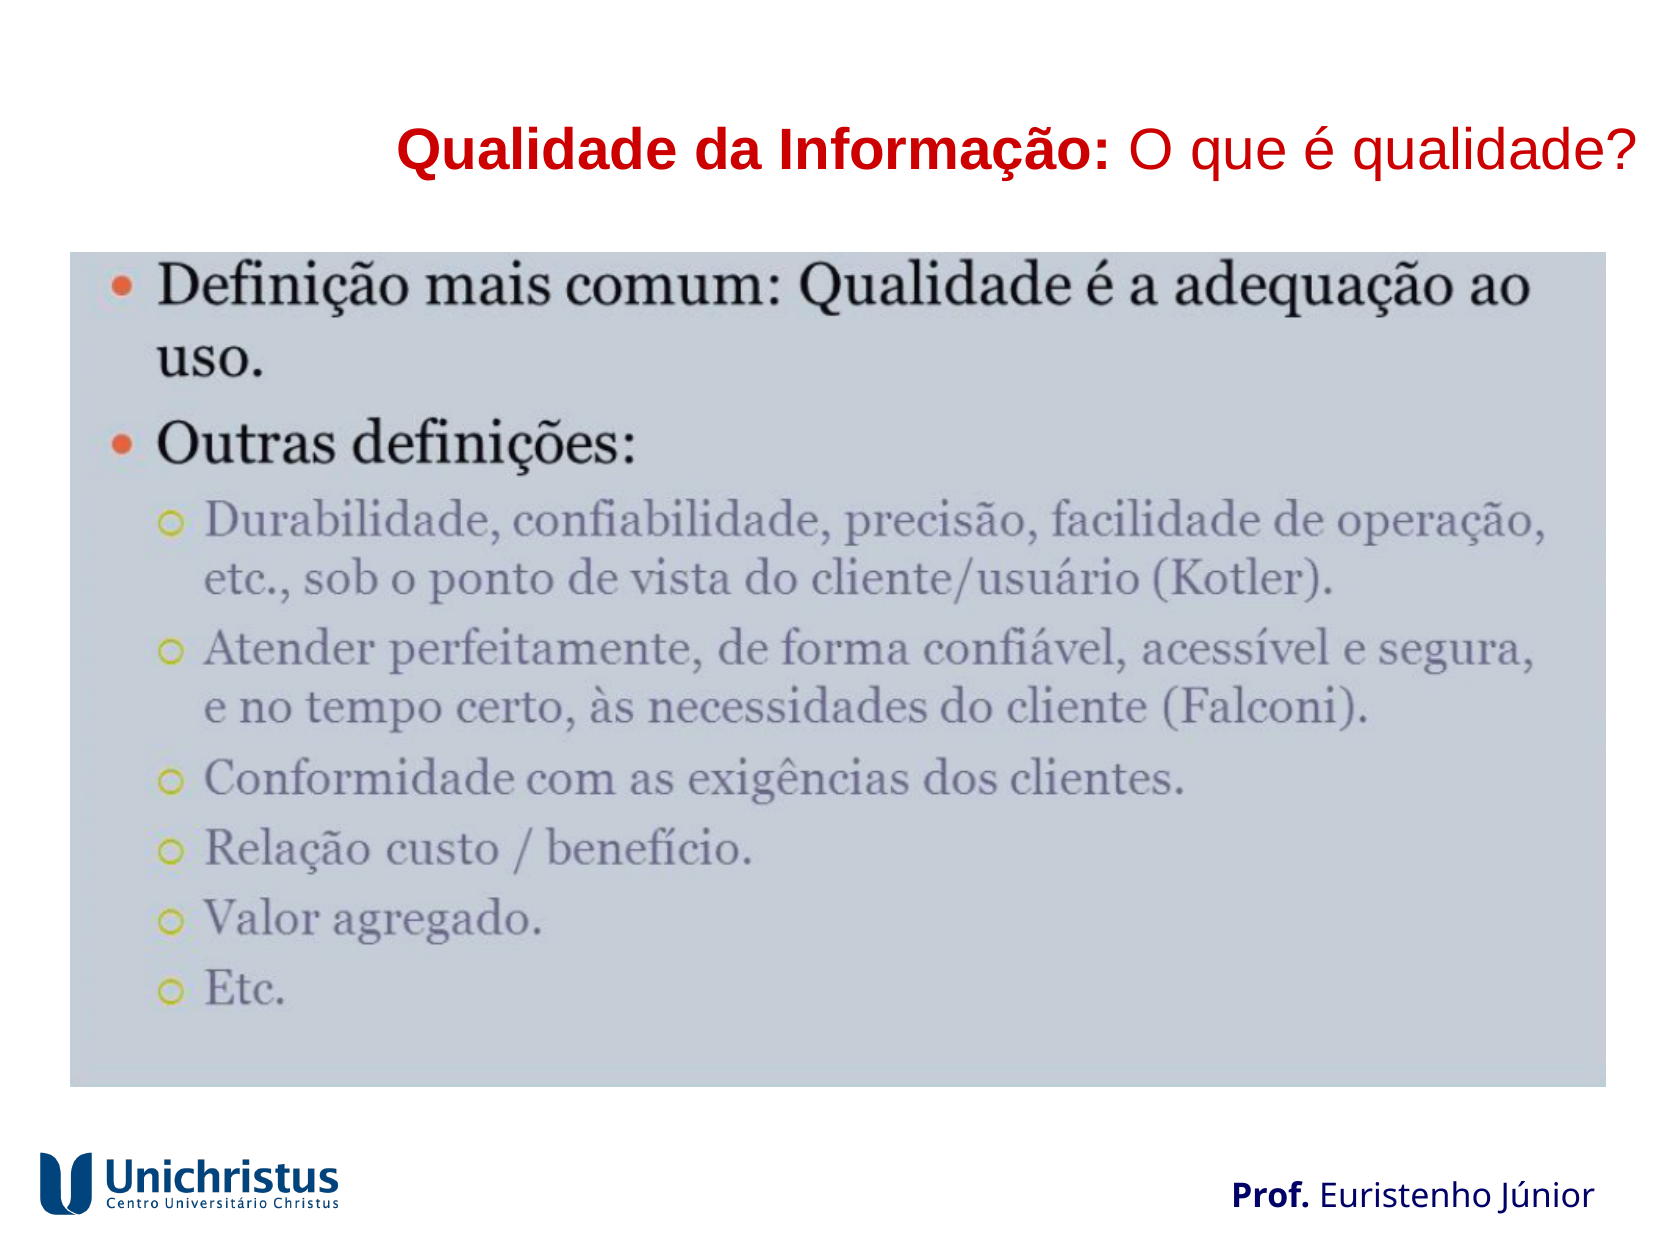

Qualidade da Informação: O que é qualidade?
Prof. Euristenho Júnior